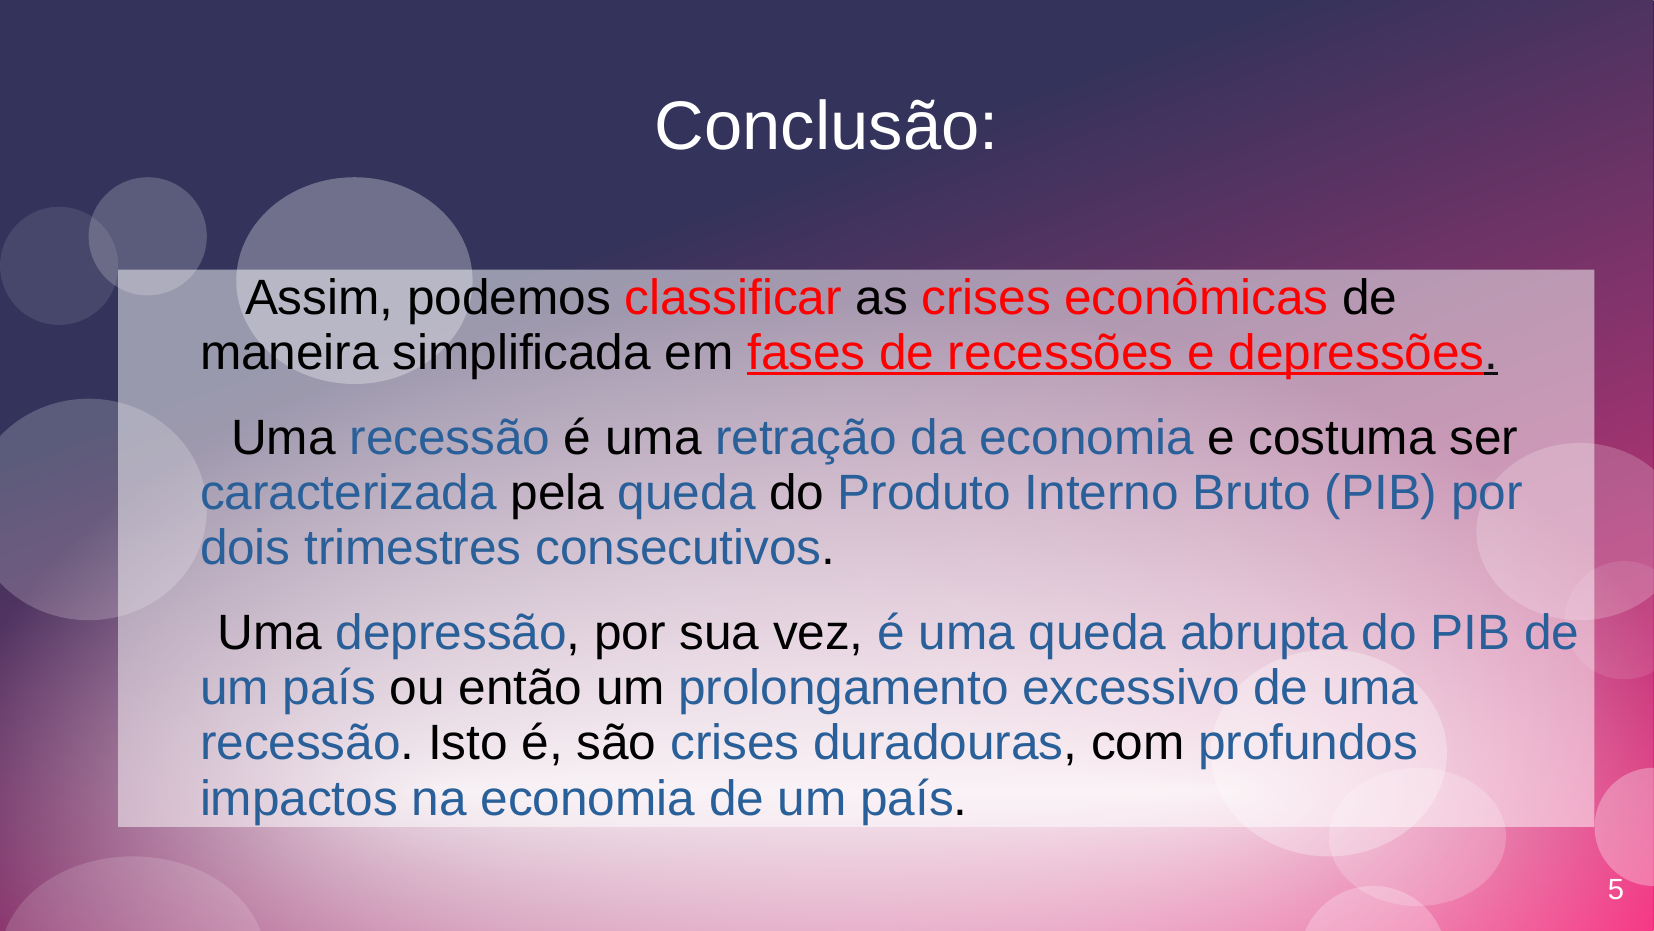

# Conclusão:
 Assim, podemos classificar as crises econômicas de maneira simplificada em fases de recessões e depressões.
 Uma recessão é uma retração da economia e costuma ser caracterizada pela queda do Produto Interno Bruto (PIB) por dois trimestres consecutivos.
Uma depressão, por sua vez, é uma queda abrupta do PIB de um país ou então um prolongamento excessivo de uma recessão. Isto é, são crises duradouras, com profundos impactos na economia de um país.